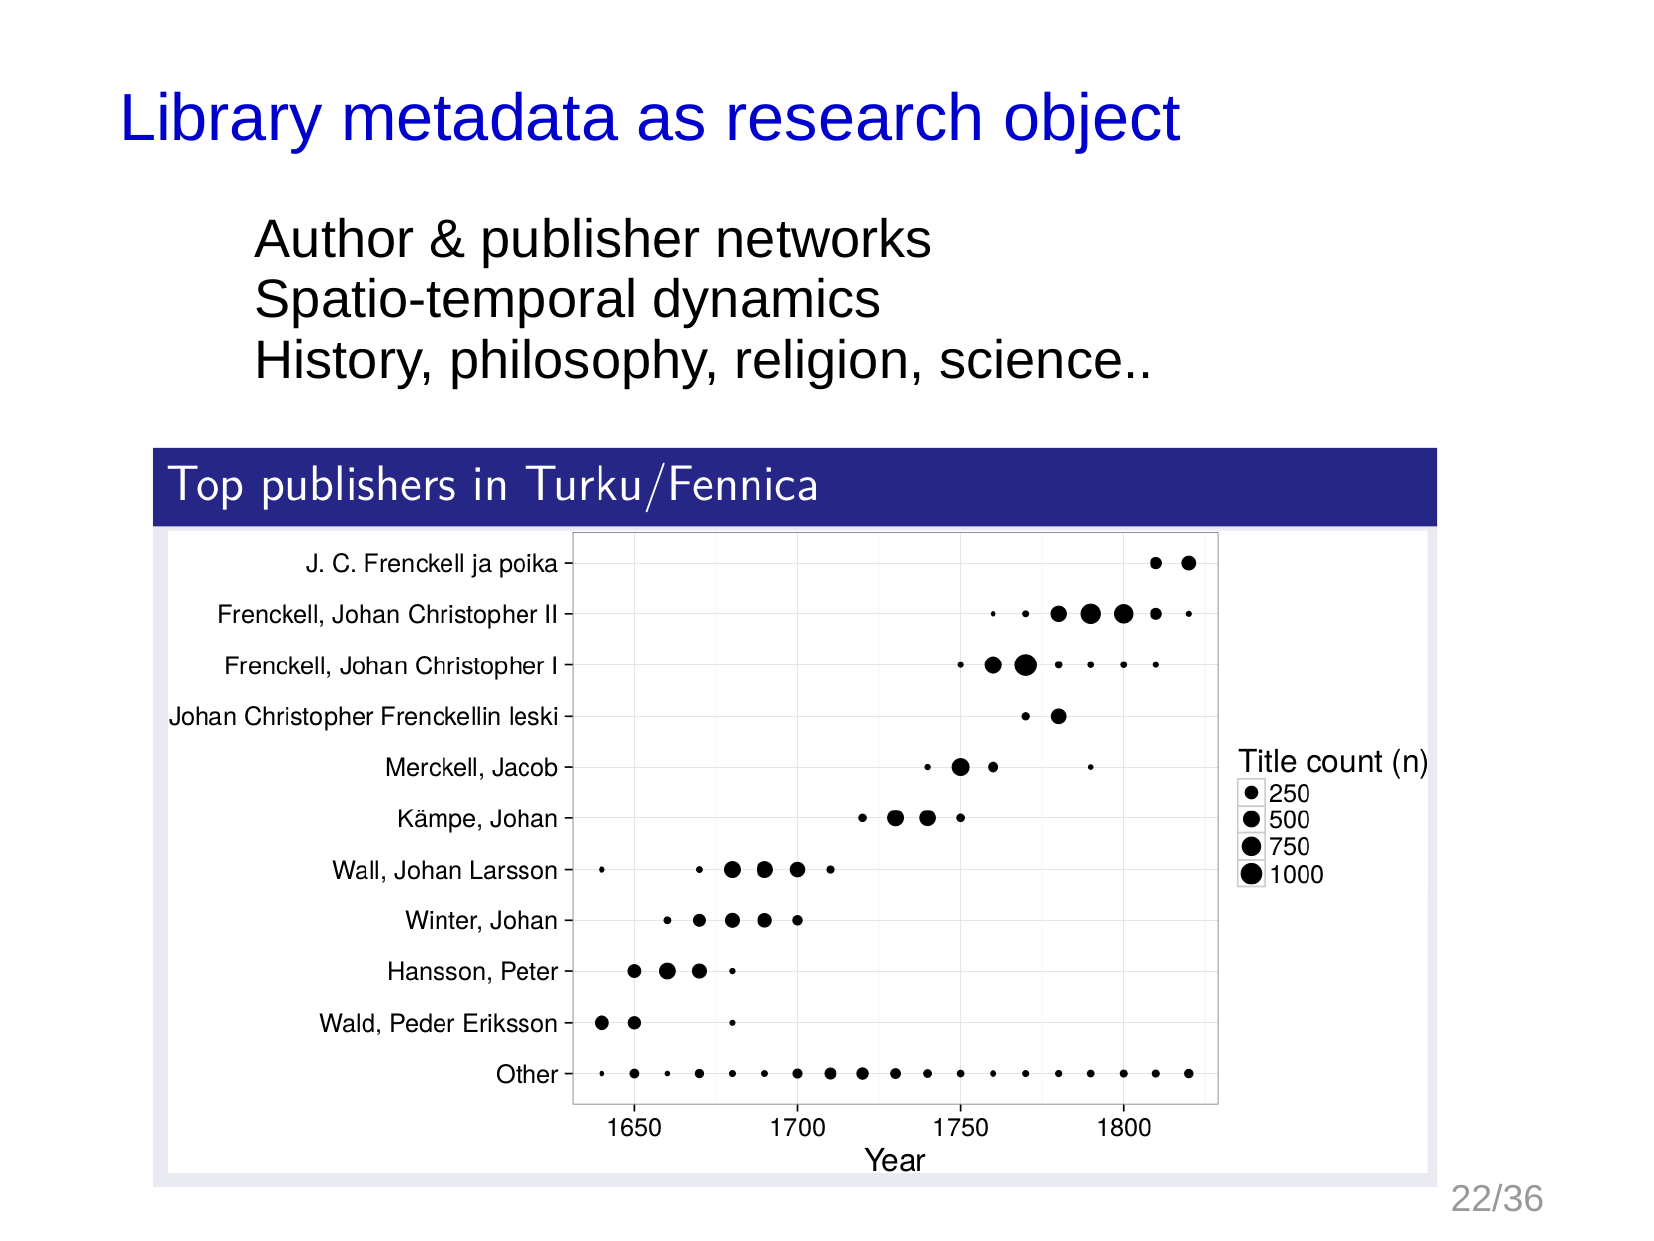

Library metadata as research object
Author & publisher networks
Spatio-temporal dynamics
History, philosophy, religion, science..